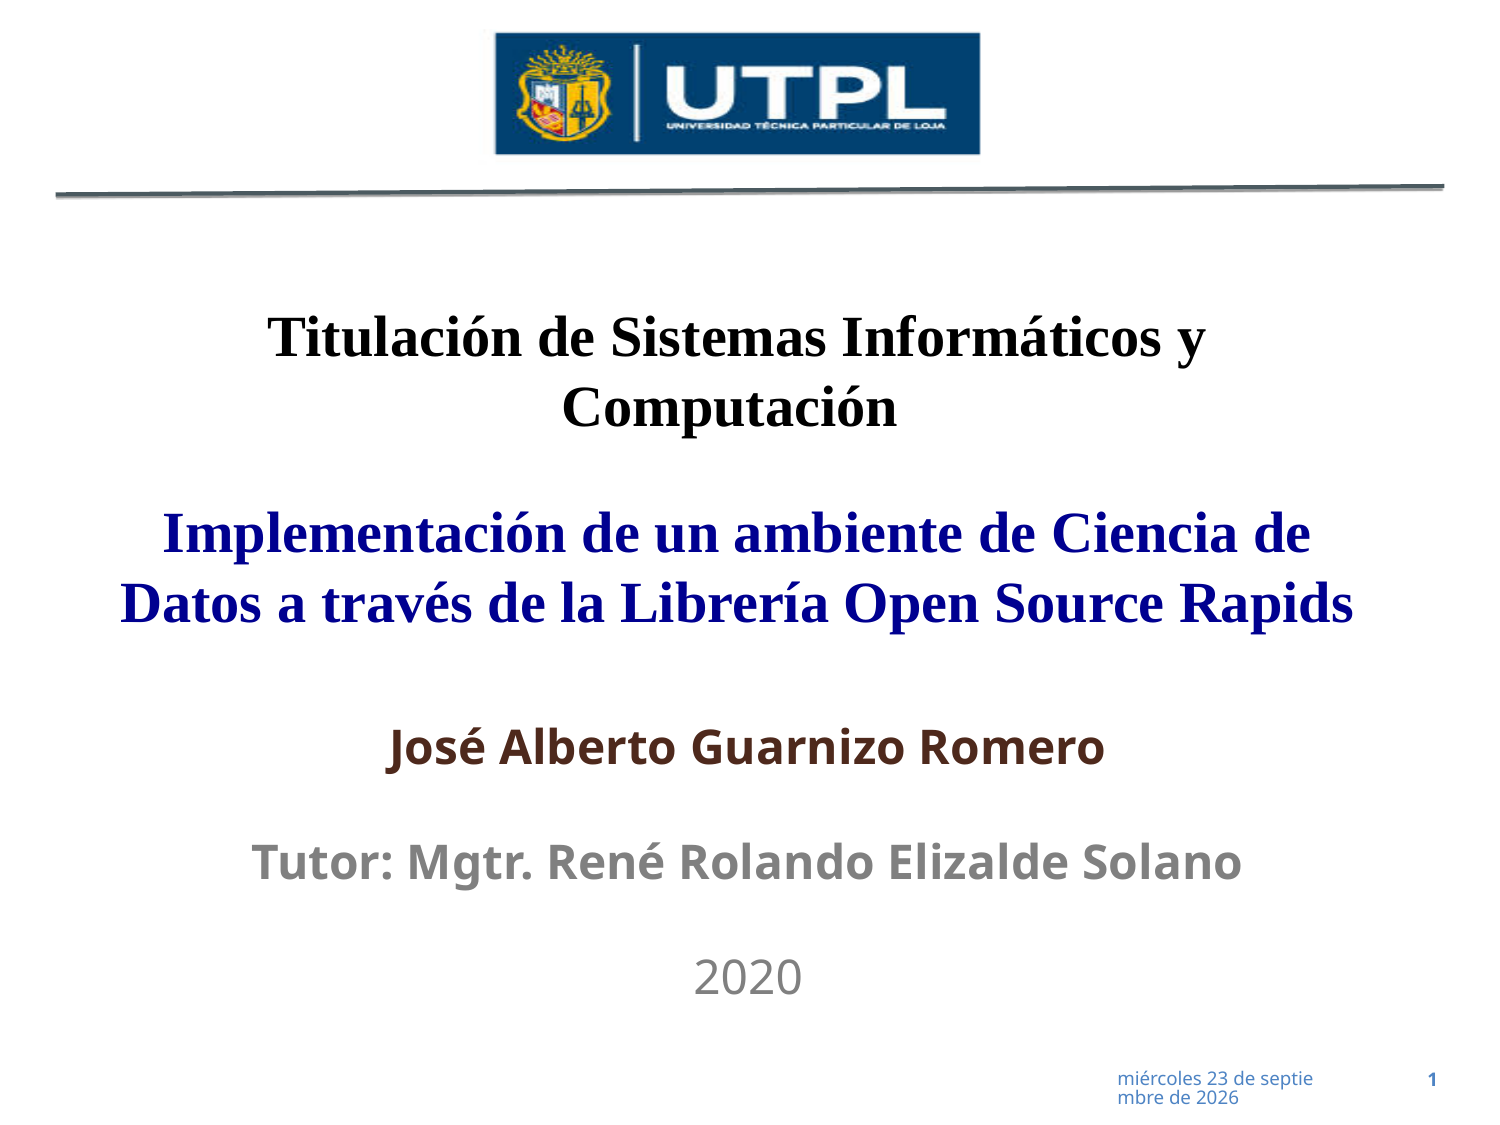

Titulación de Sistemas Informáticos y Computación
Implementación de un ambiente de Ciencia de Datos a través de la Librería Open Source Rapids
# José Alberto Guarnizo Romero Tutor: Mgtr. René Rolando Elizalde Solano 2020